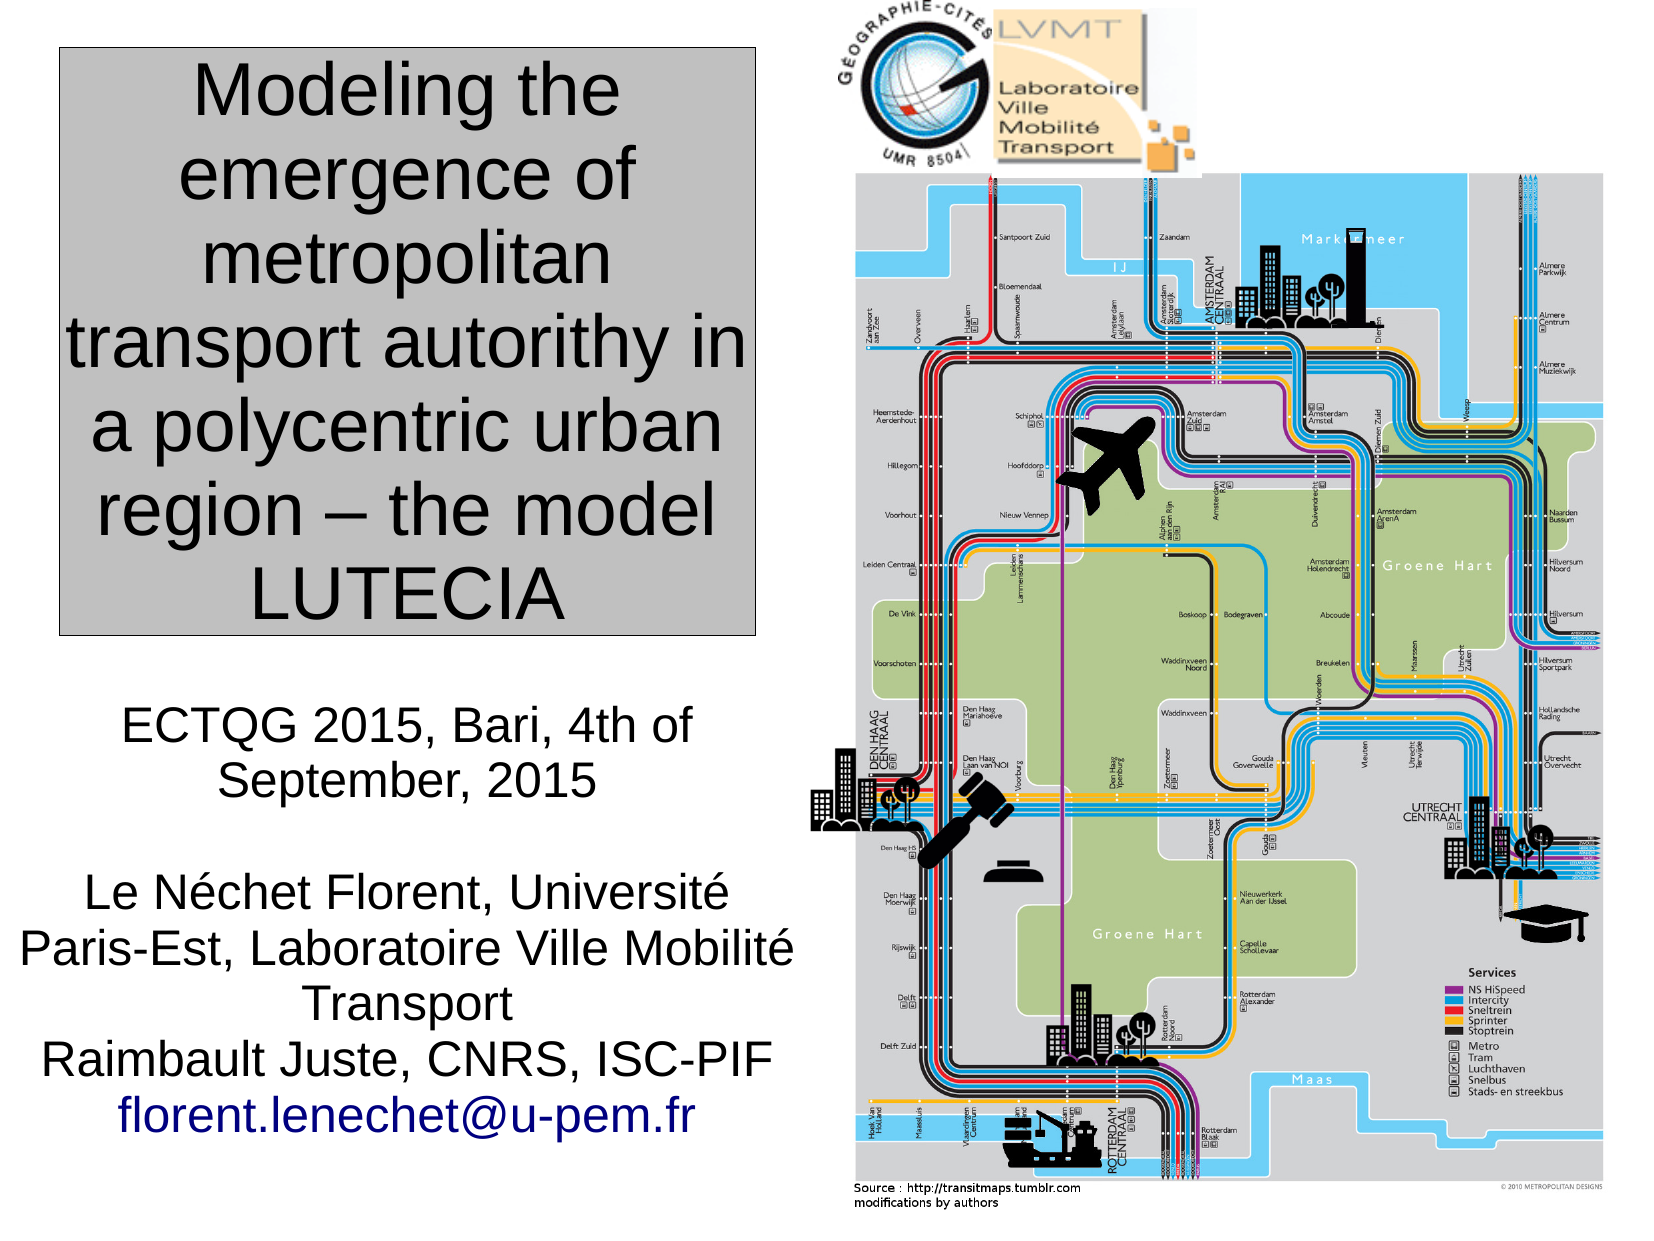

# Modeling the emergence of metropolitan transport autorithy in a polycentric urban region – the model LUTECIA
ECTQG 2015, Bari, 4th of September, 2015
Le Néchet Florent, Université Paris-Est, Laboratoire Ville Mobilité Transport
Raimbault Juste, CNRS, ISC-PIF
florent.lenechet@u-pem.fr
1